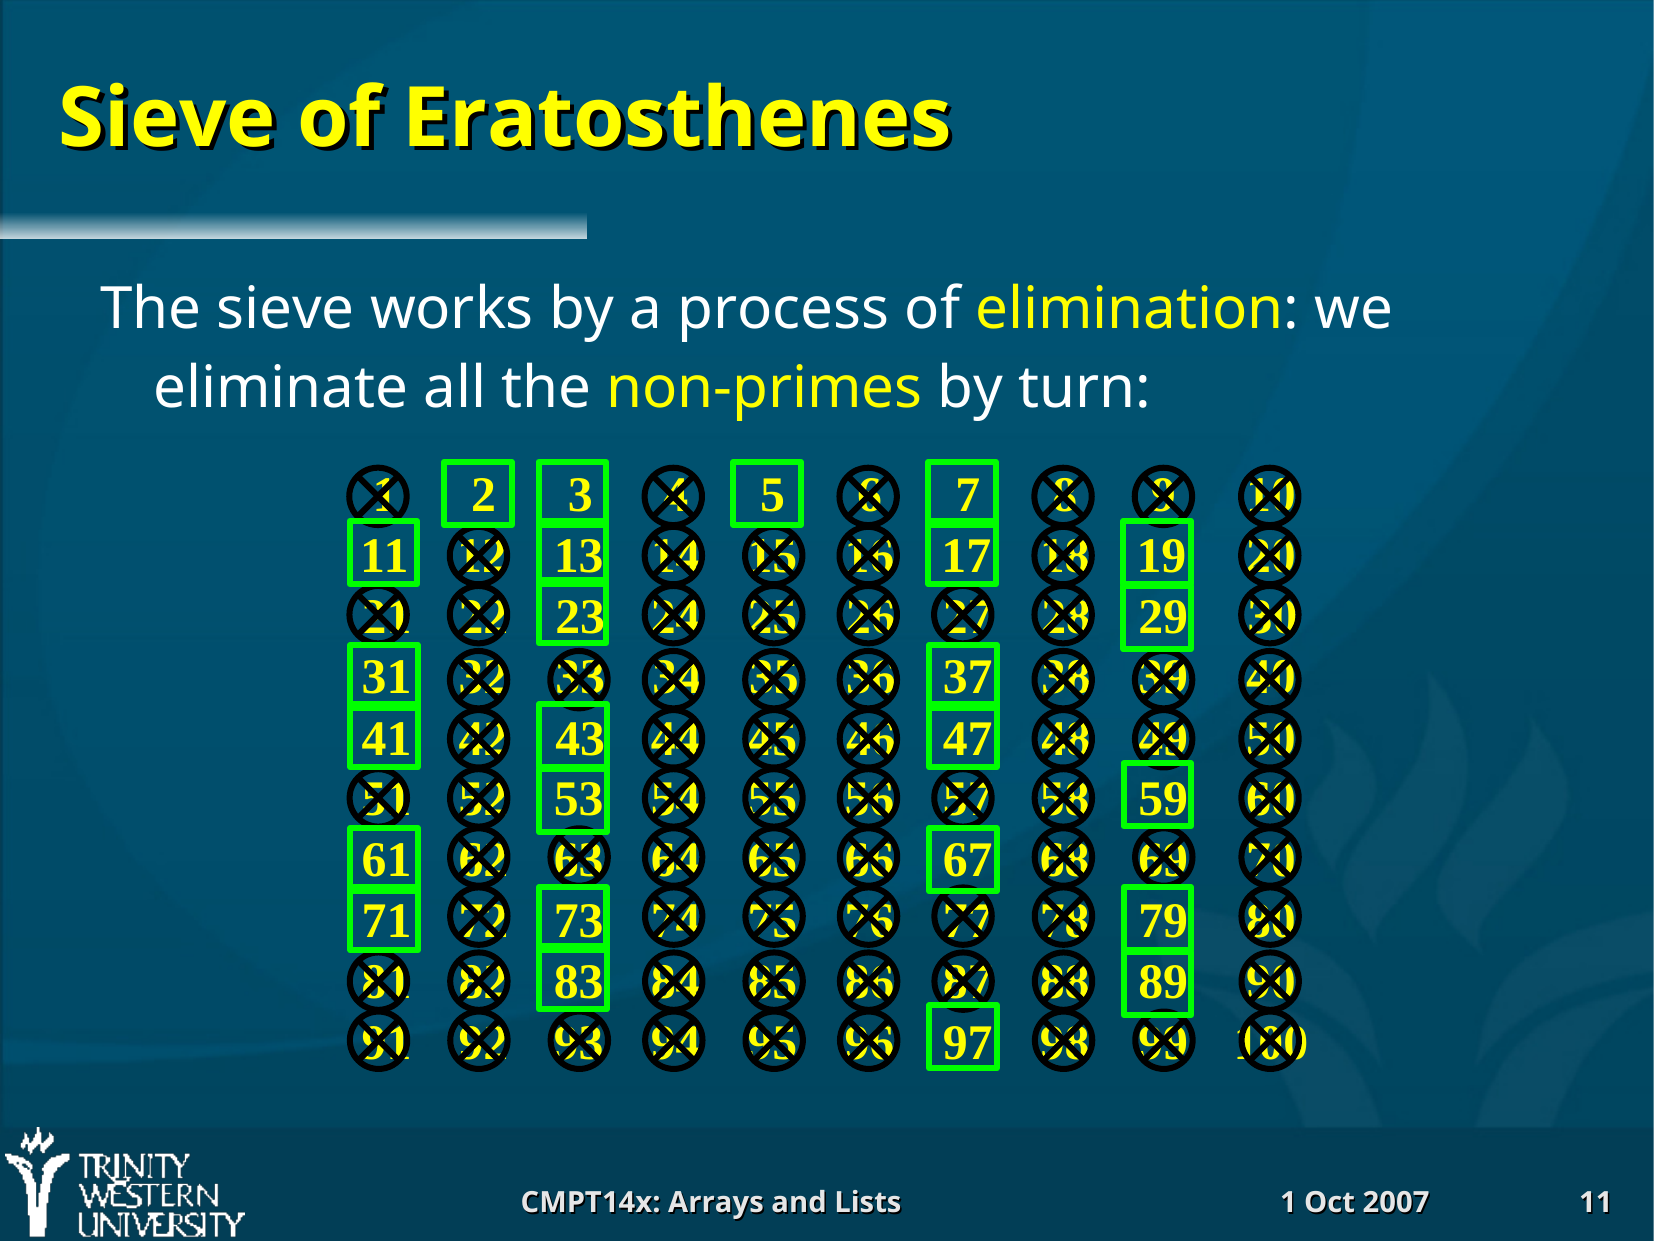

# Sieve of Eratosthenes
The sieve works by a process of elimination: we eliminate all the non-primes by turn:
CMPT14x: Arrays and Lists
1 Oct 2007
11